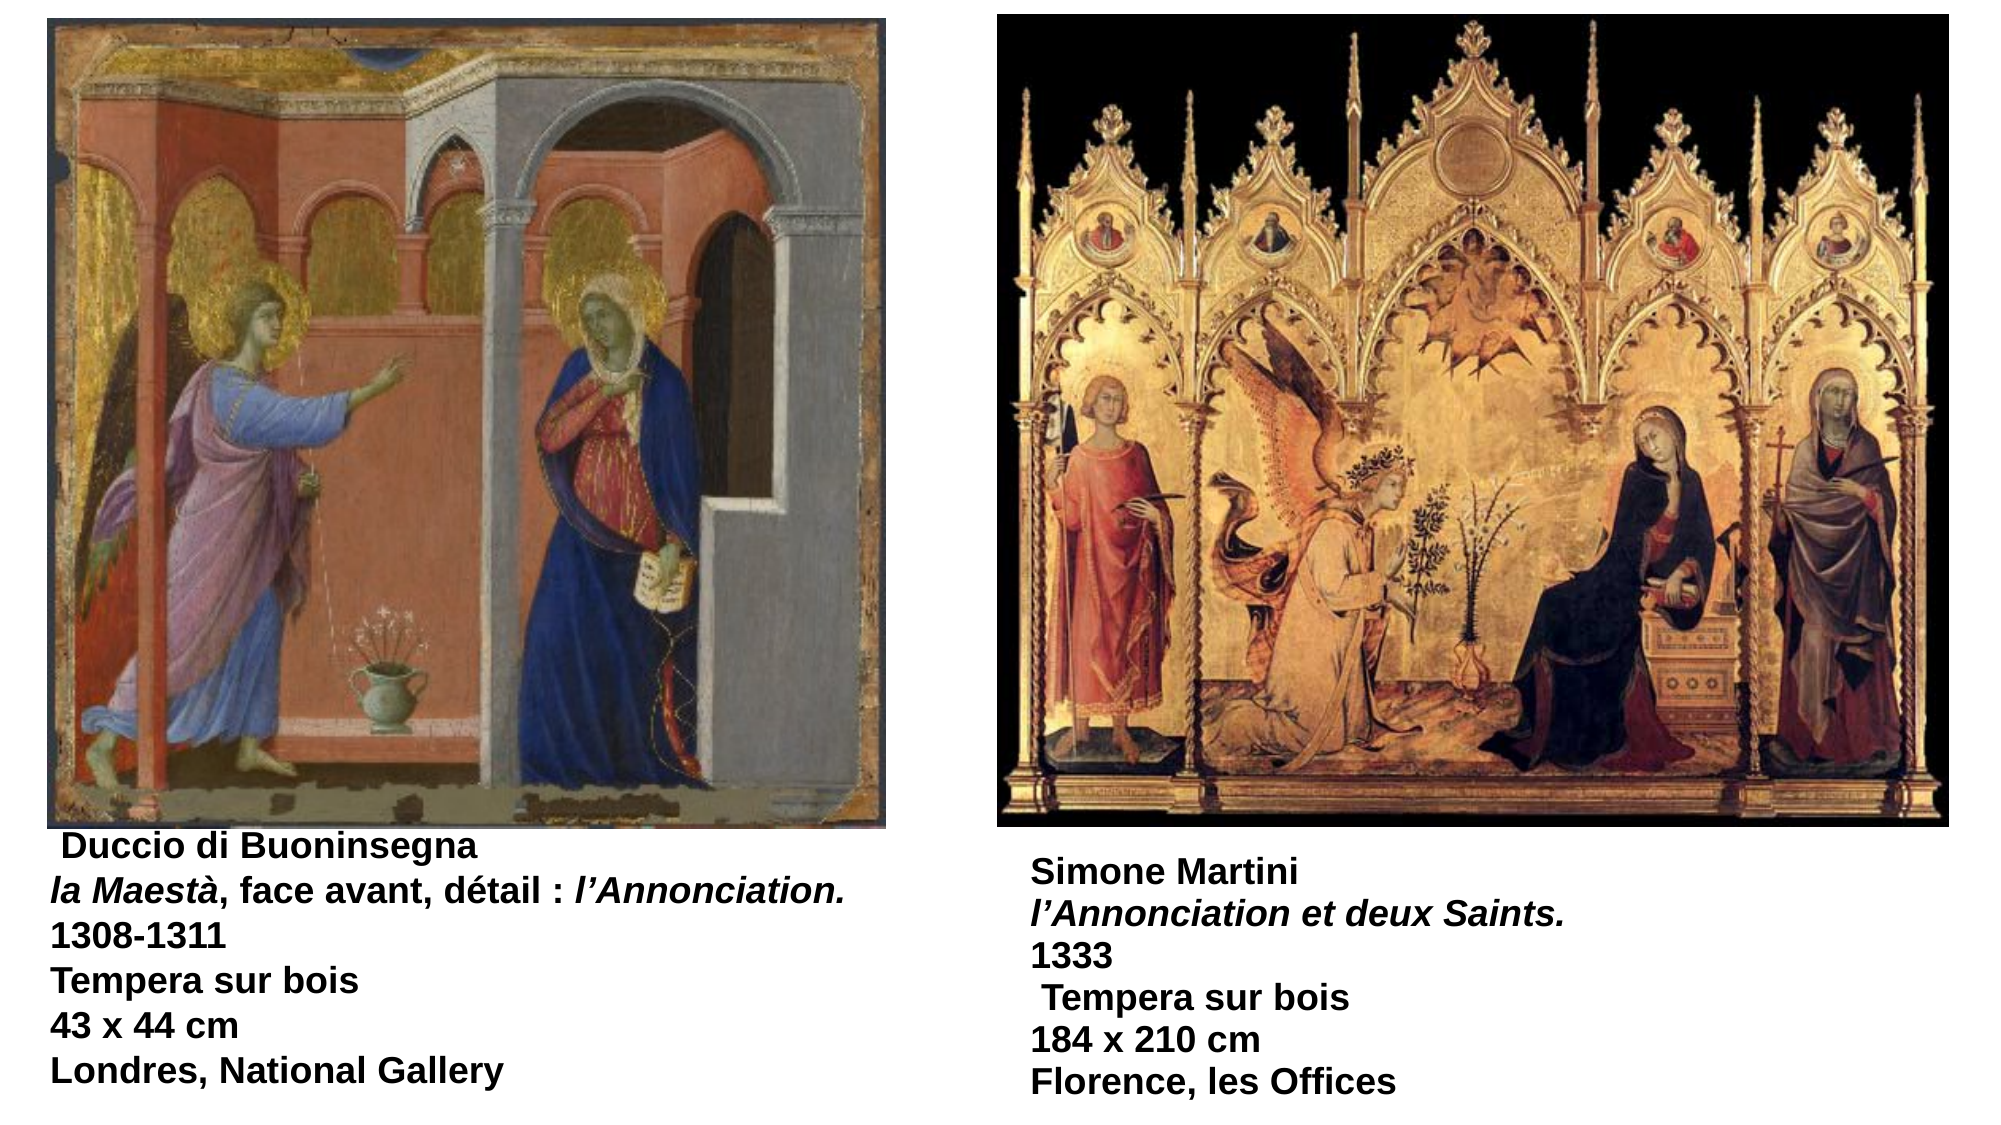

Duccio di Buoninsegna
la Maestà, face avant, détail : l’Annonciation.
1308-1311
Tempera sur bois
43 x 44 cm
Londres, National Gallery
Simone Martini
l’Annonciation et deux Saints.
1333
 Tempera sur bois
184 x 210 cm
Florence, les Offices